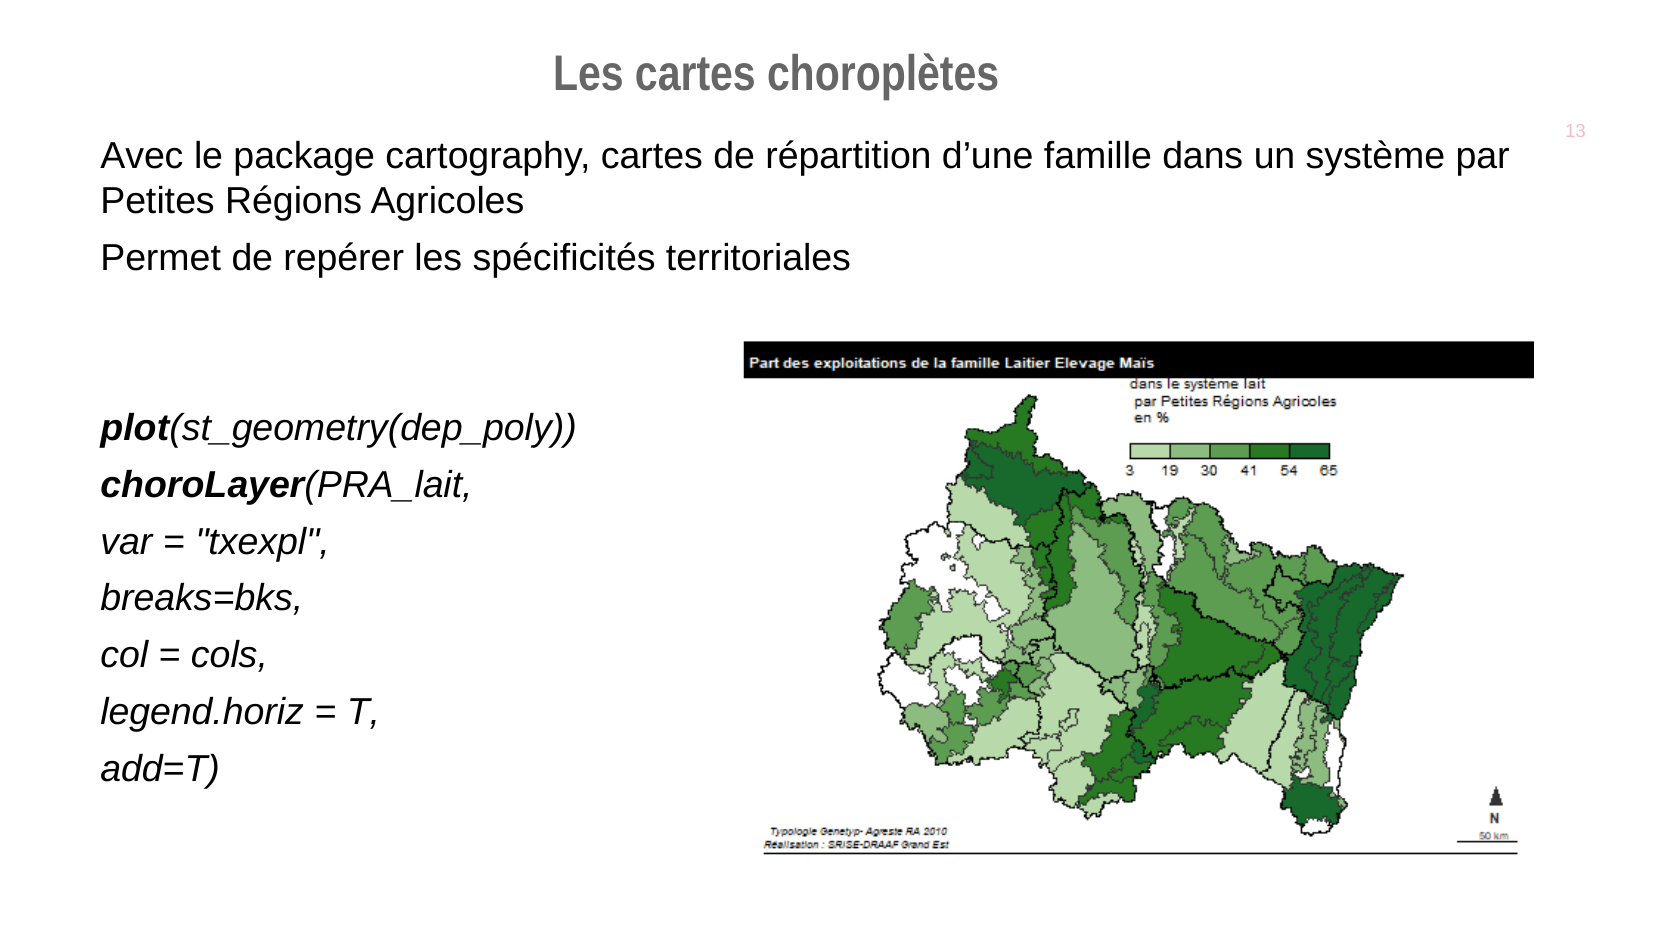

# Les cartes choroplètes
Avec le package cartography, cartes de répartition d’une famille dans un système par Petites Régions Agricoles
Permet de repérer les spécificités territoriales
plot(st_geometry(dep_poly))
choroLayer(PRA_lait,
var = "txexpl",
breaks=bks,
col = cols,
legend.horiz = T,
add=T)